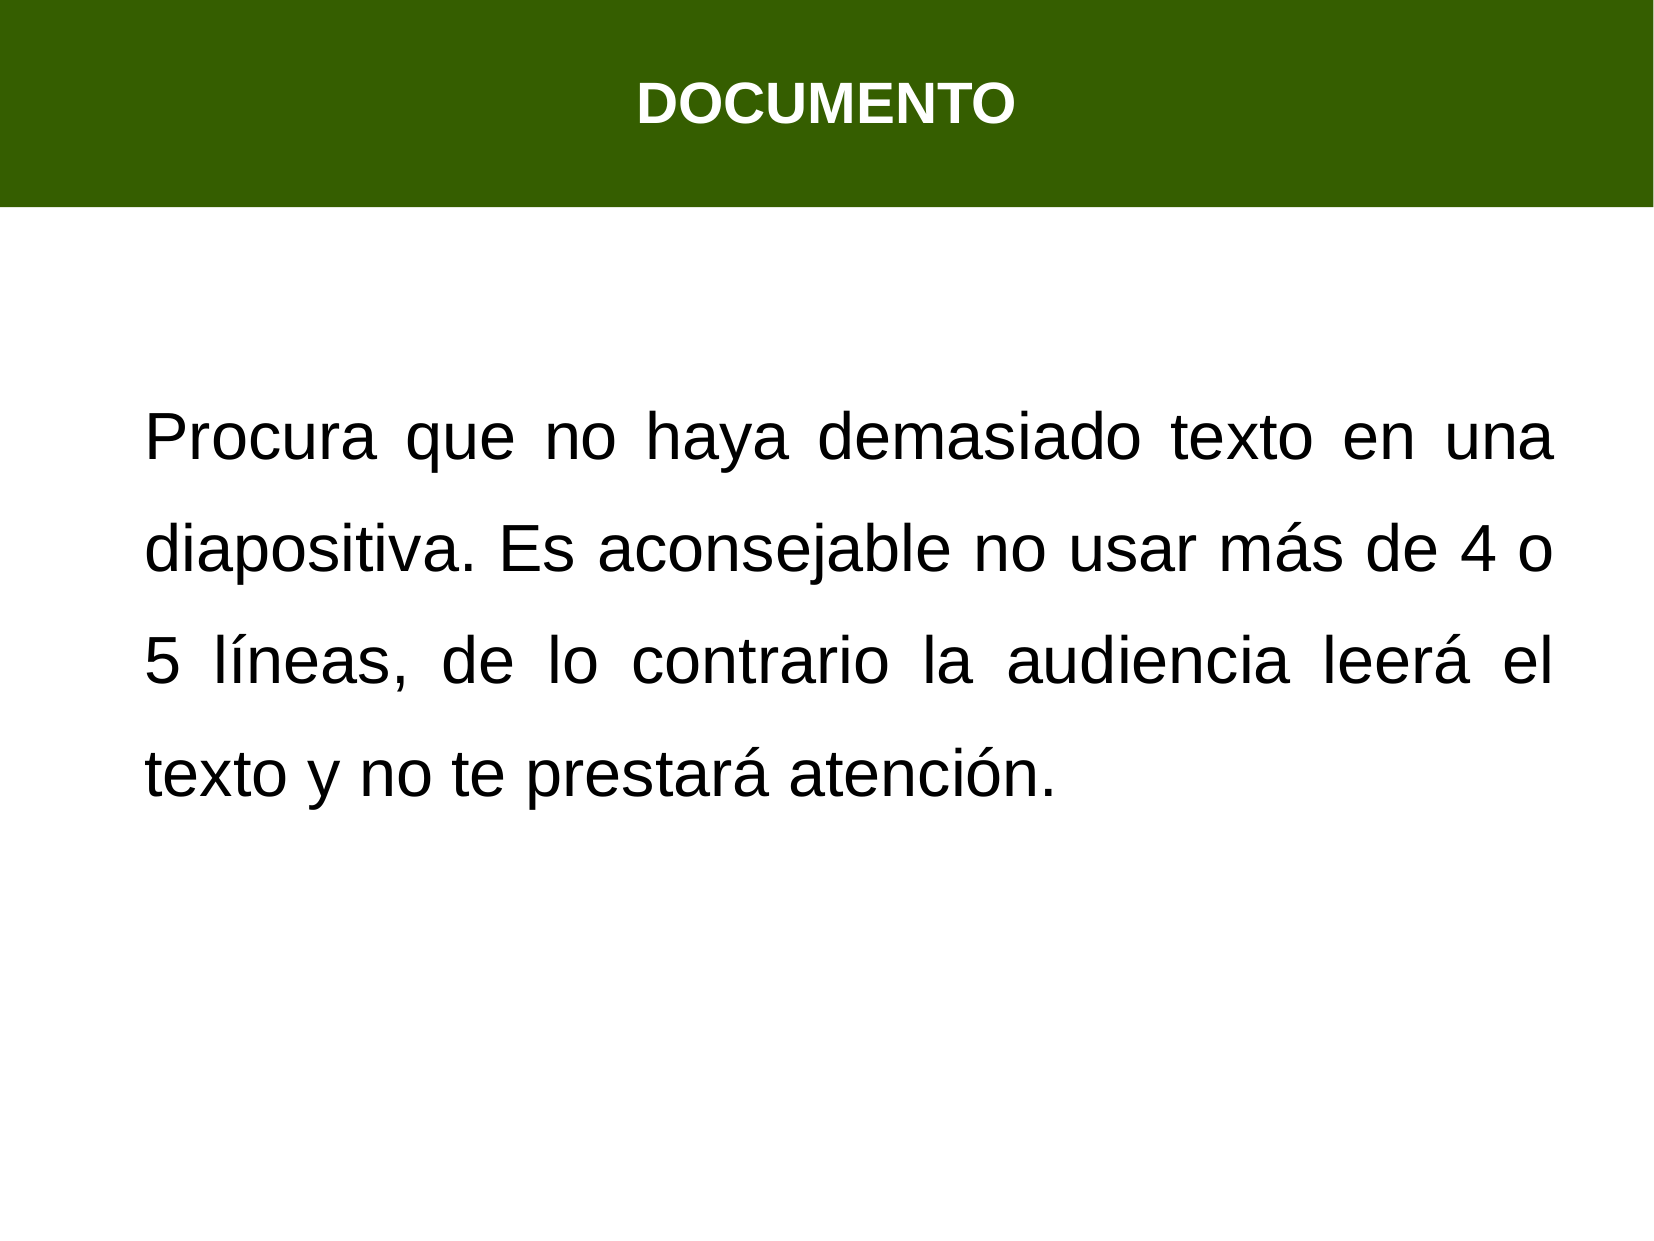

# DOCUMENTO
Procura que no haya demasiado texto en una diapositiva. Es aconsejable no usar más de 4 o 5 líneas, de lo contrario la audiencia leerá el texto y no te prestará atención.